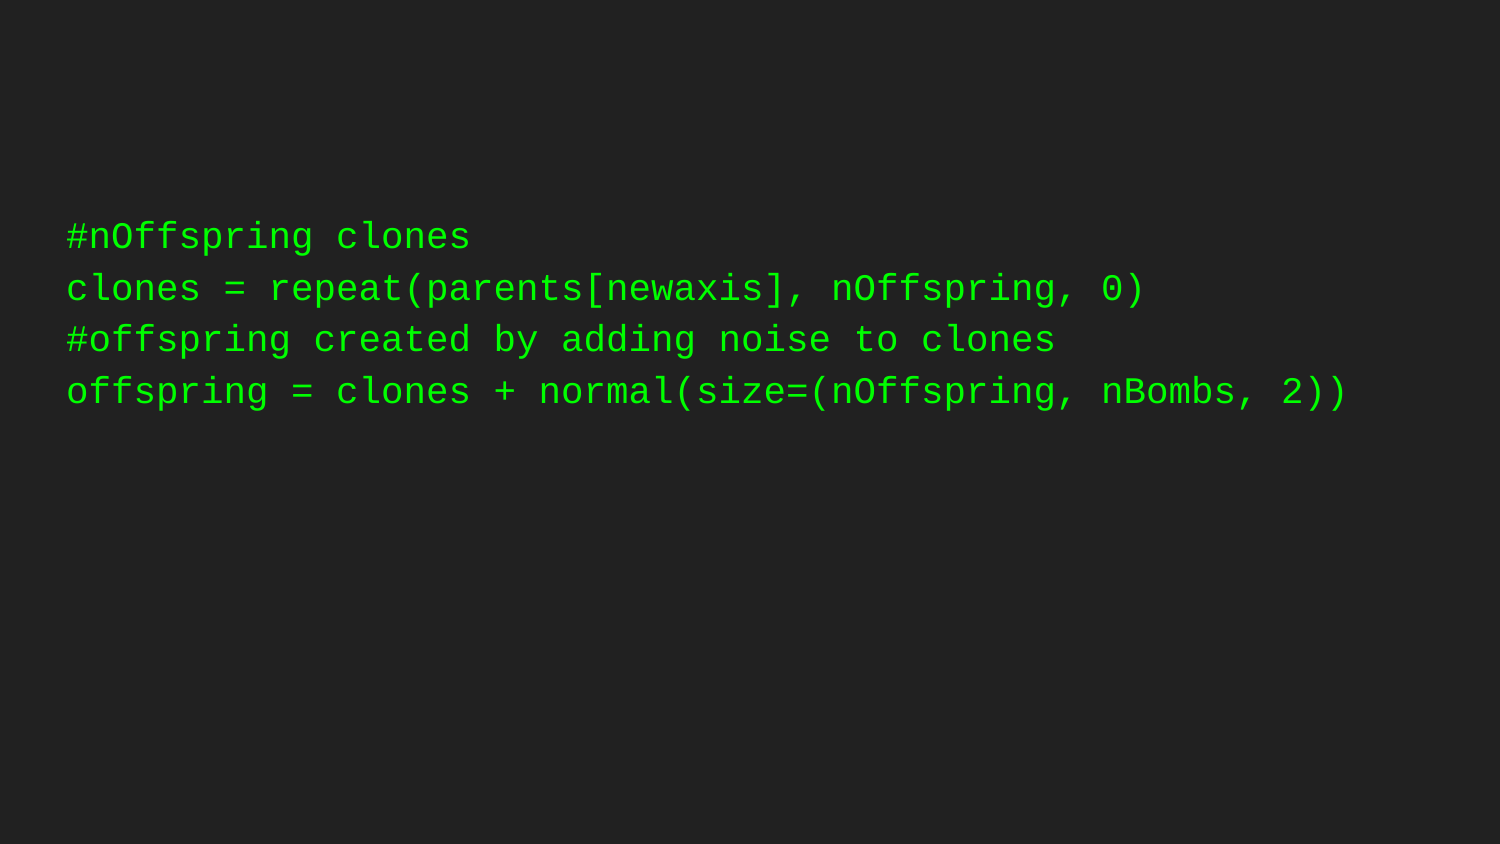

# #nOffspring clones clones = repeat(parents[newaxis], nOffspring, 0) #offspring created by adding noise to clones offspring = clones + normal(size=(nOffspring, nBombs, 2))